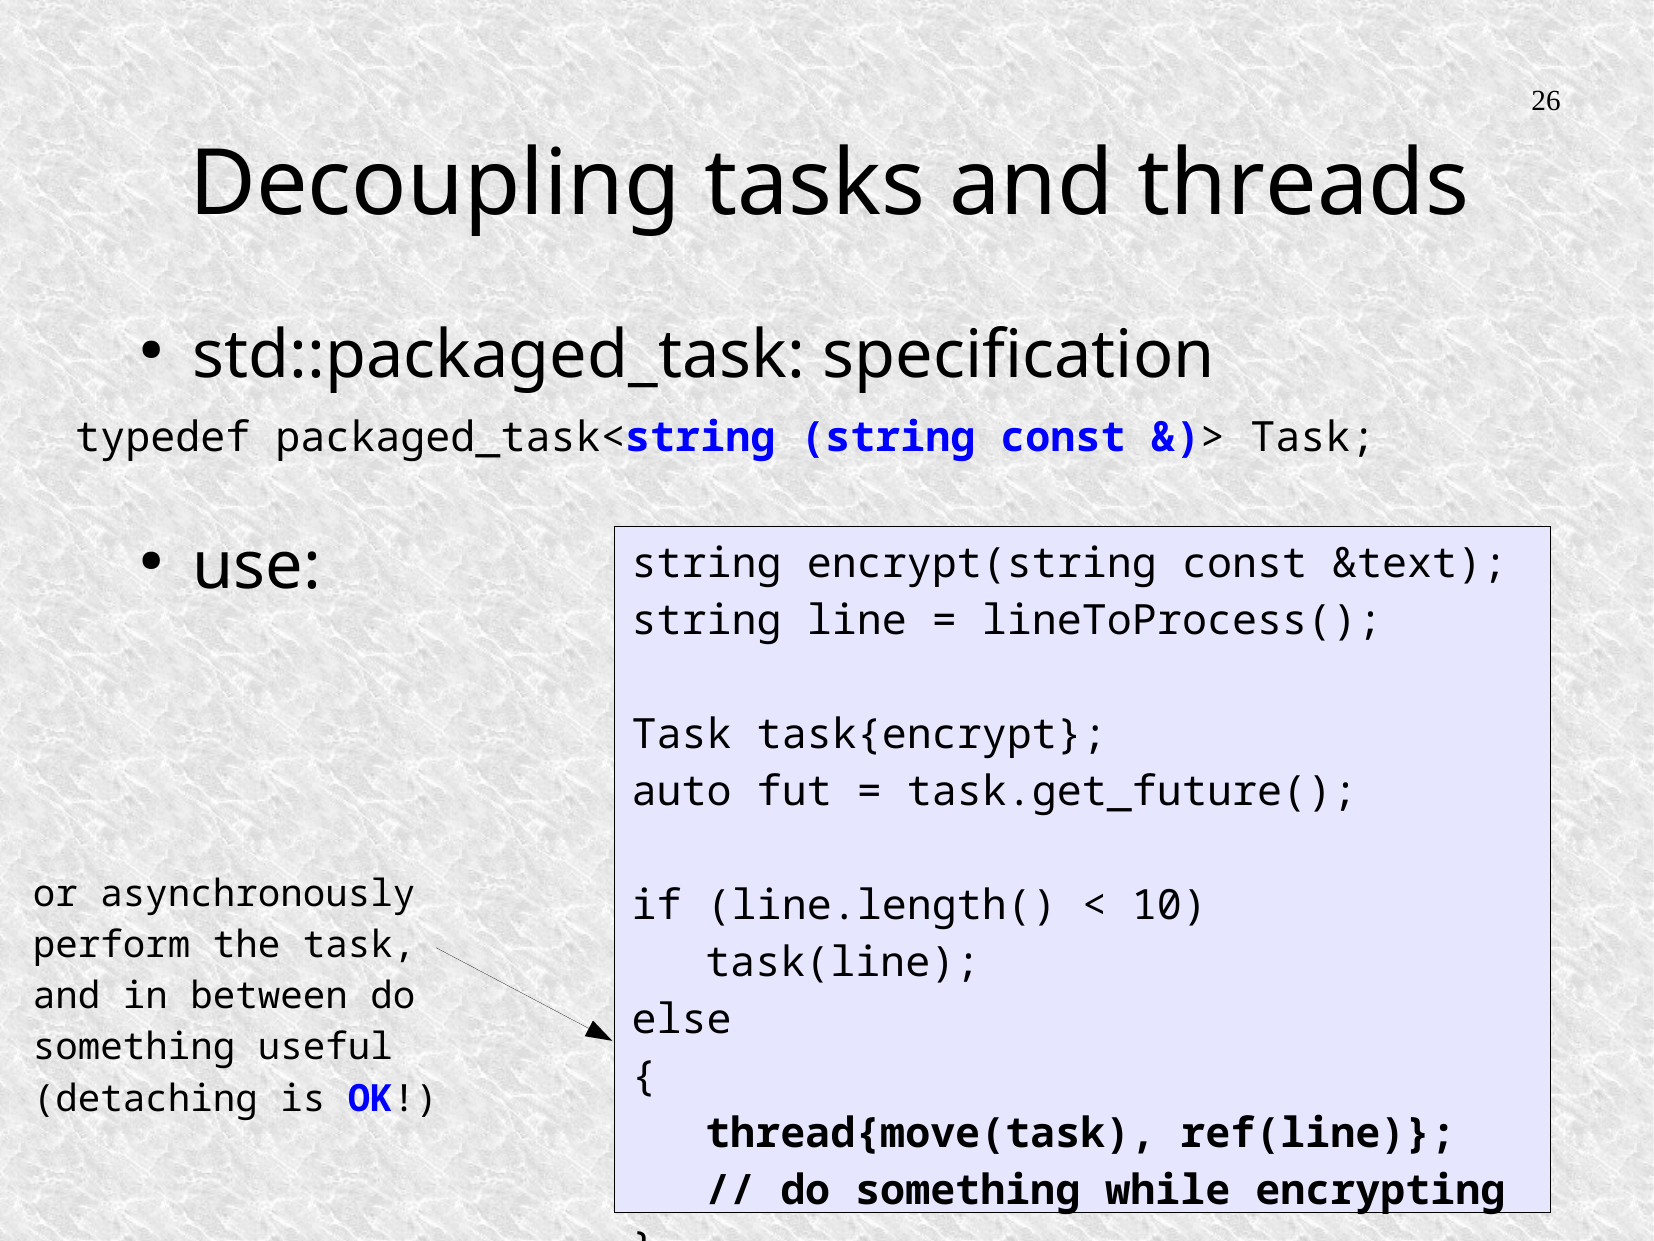

# Decoupling tasks and threads
26
std::packaged_task: specification
use:
typedef packaged_task<string (string const &)> Task;
string encrypt(string const &text);
string line = lineToProcess();
Task task{encrypt};
auto fut = task.get_future();
if (line.length() < 10)
	task(line);
else
{
	thread{move(task), ref(line)};
	// do something while encrypting
}
cout << fut.get() << '\n';
or asynchronously
perform the task,
and in between do
something useful
(detaching is OK!)